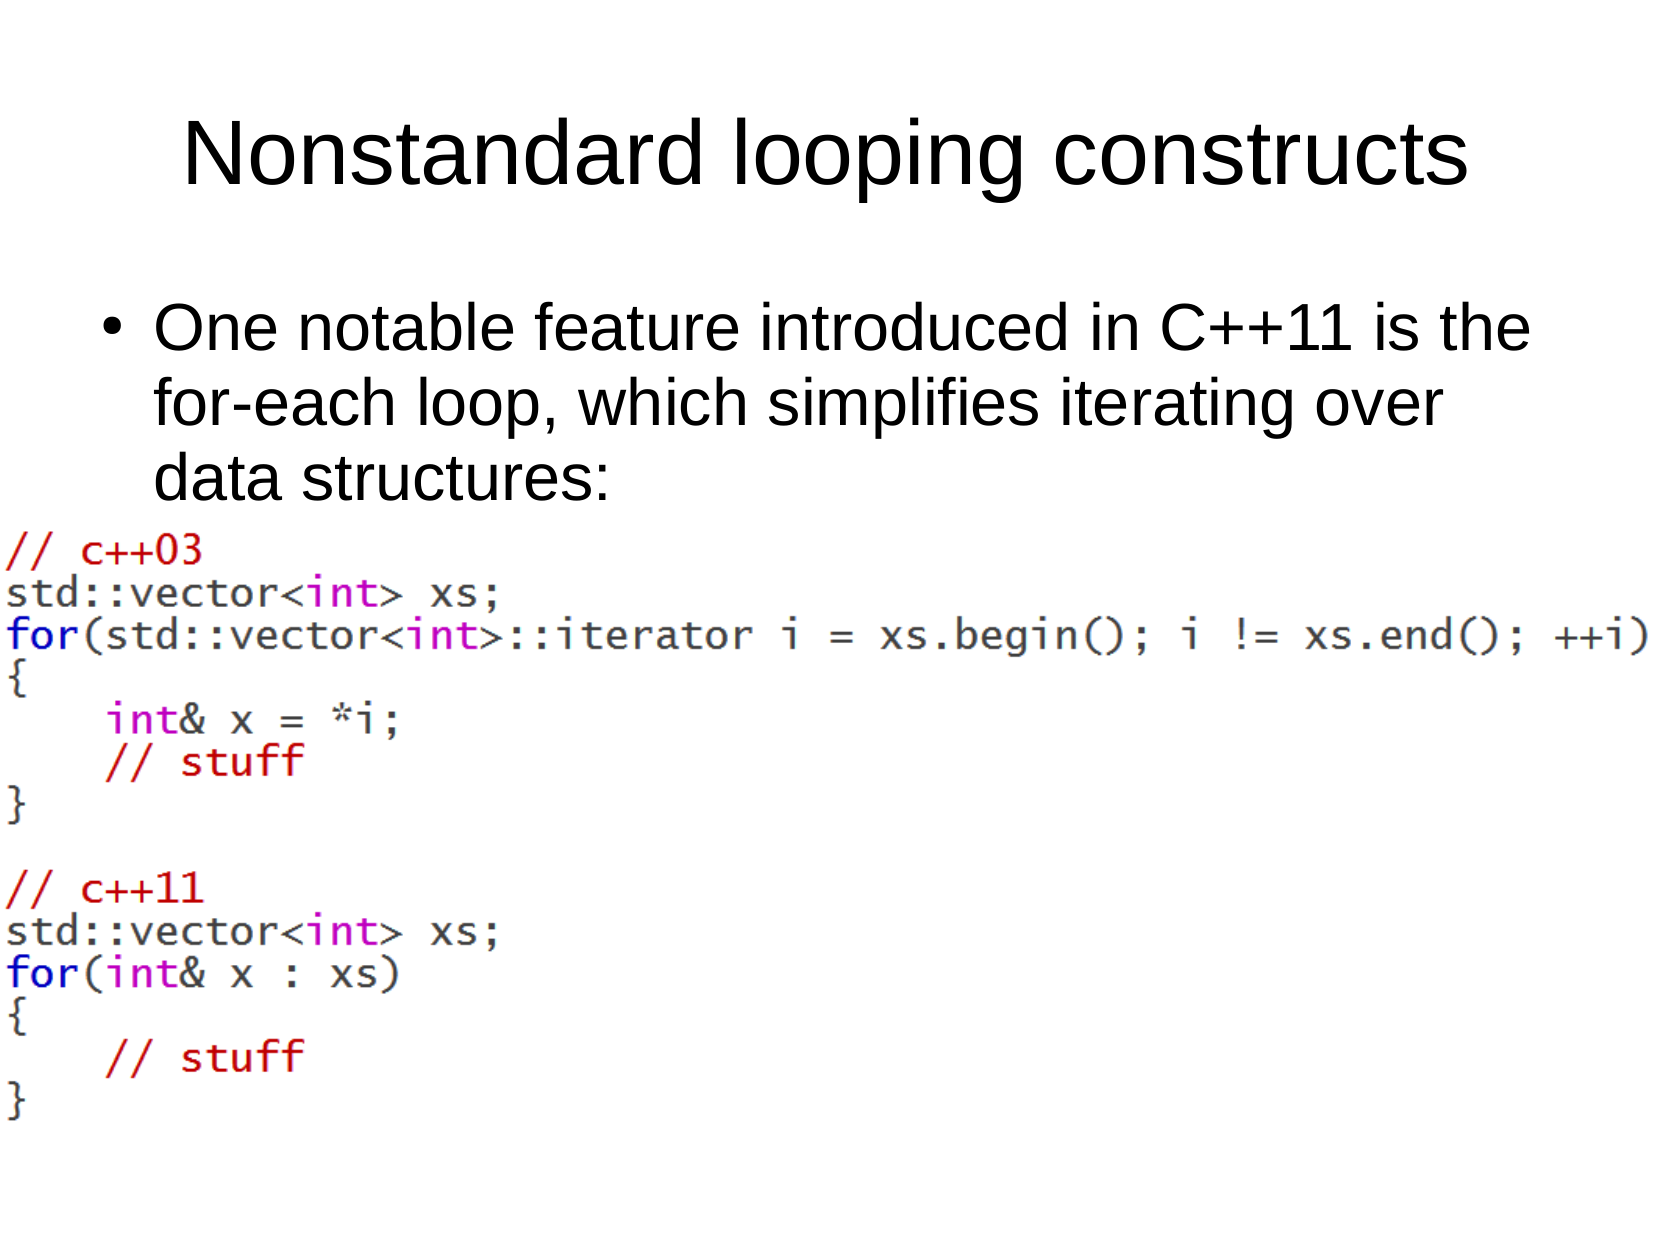

# Nonstandard looping constructs
One notable feature introduced in C++11 is the for-each loop, which simplifies iterating over data structures: